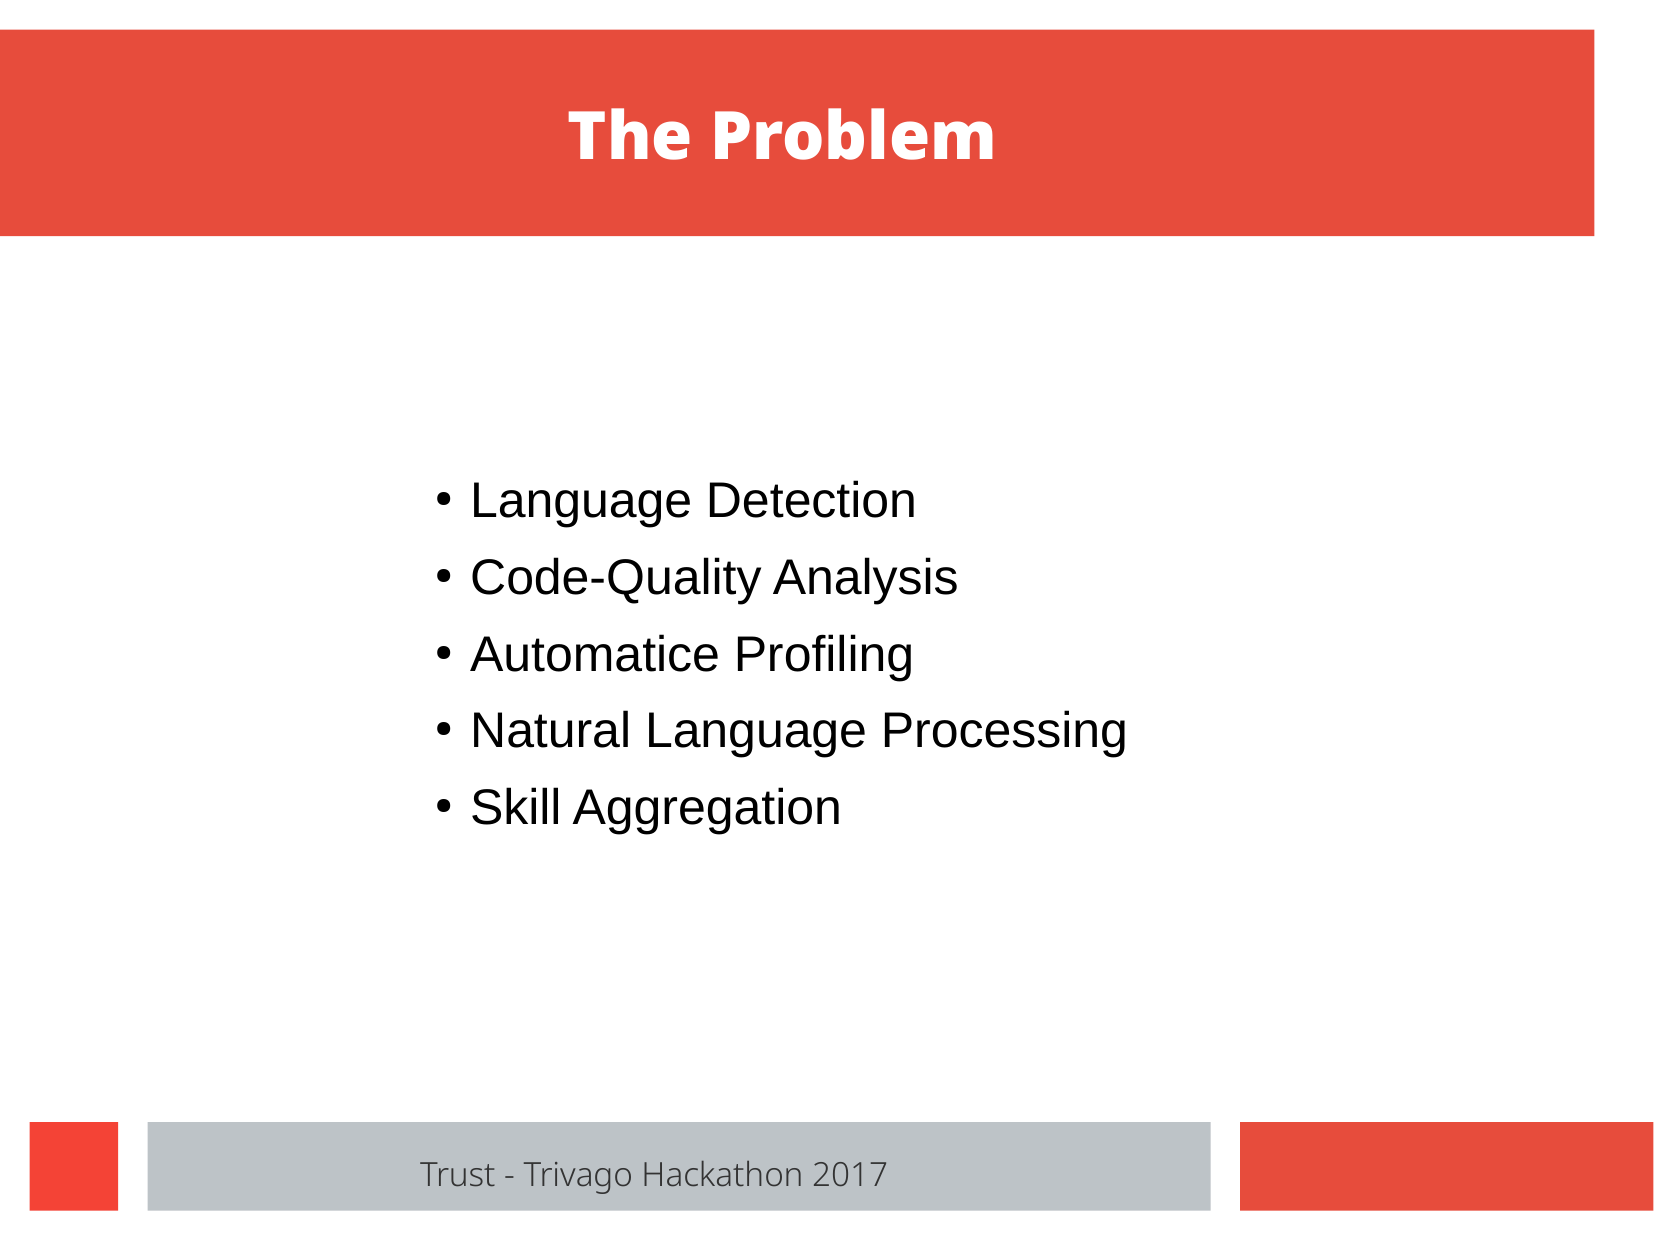

# The Problem
Language Detection
Code-Quality Analysis
Automatice Profiling
Natural Language Processing
Skill Aggregation
Trust - Trivago Hackathon 2017